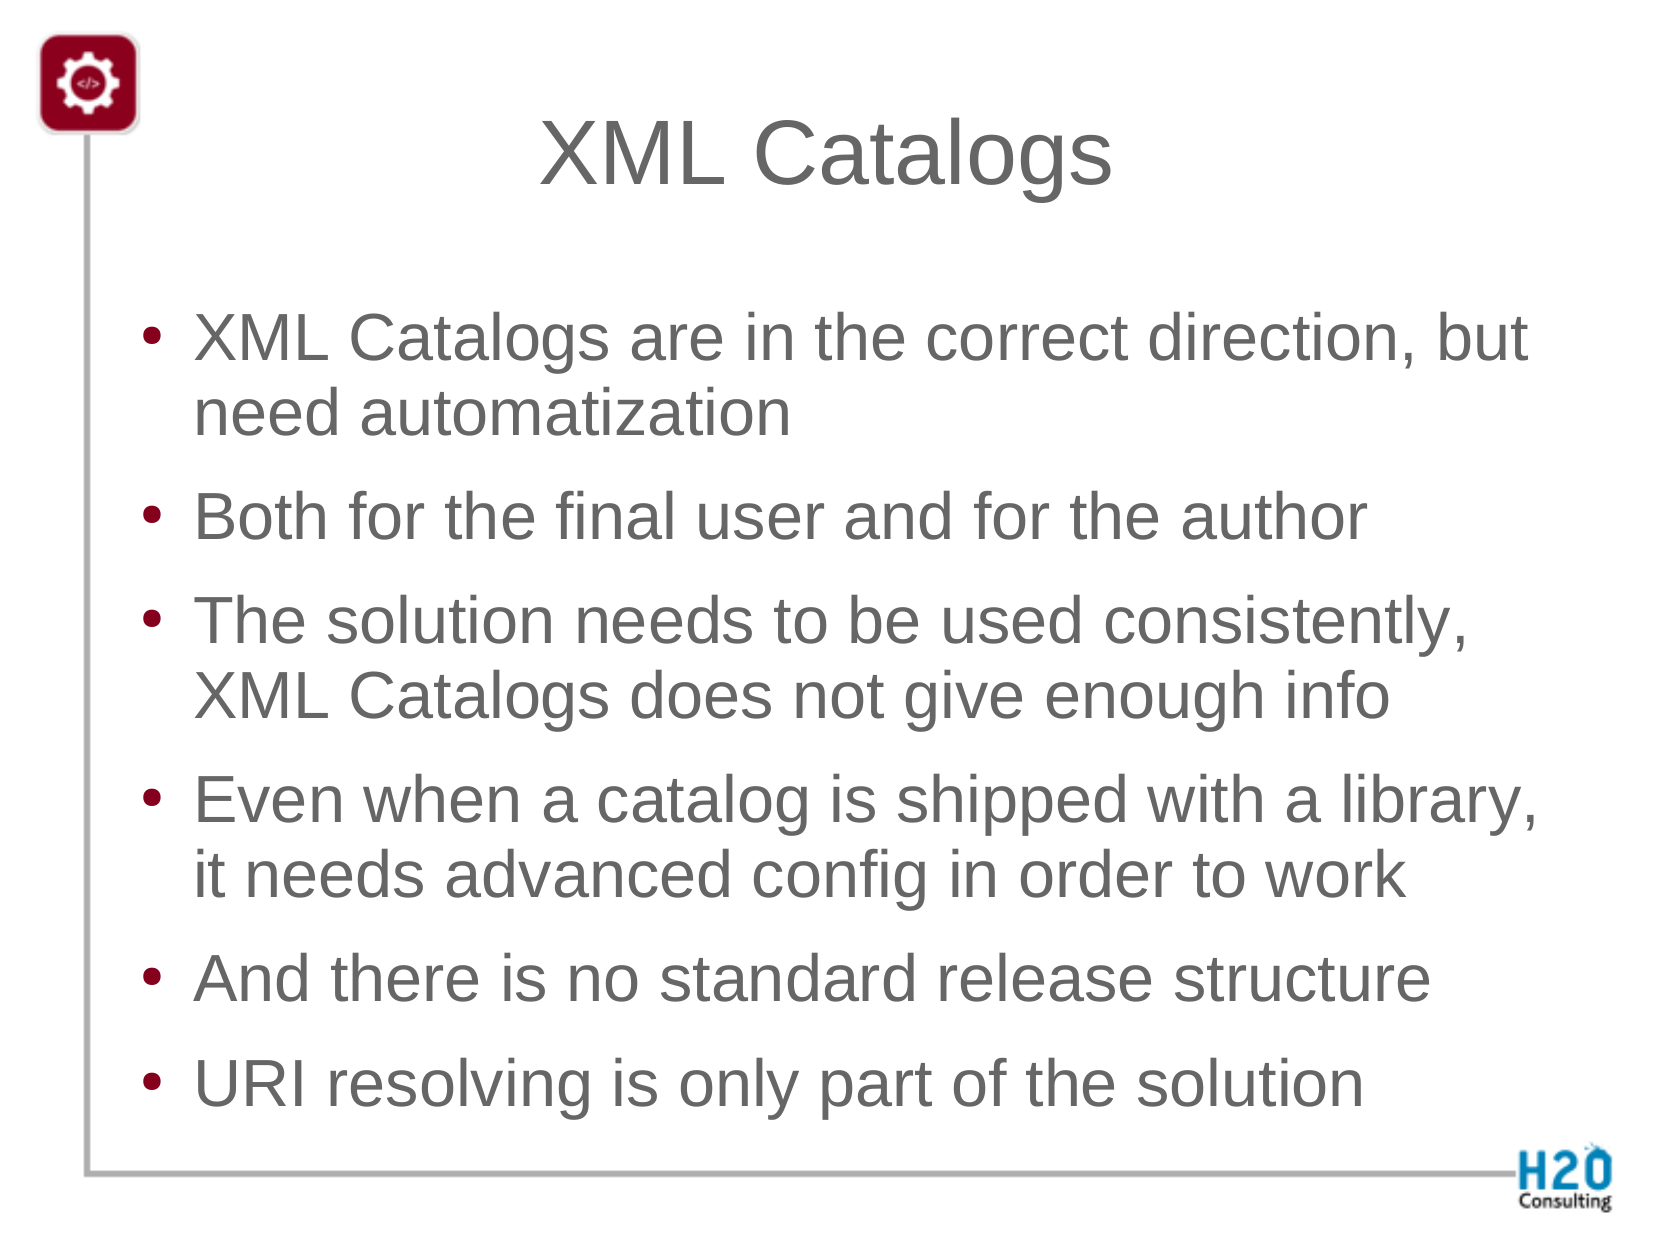

# XML Catalogs
XML Catalogs are in the correct direction, but need automatization
Both for the final user and for the author
The solution needs to be used consistently, XML Catalogs does not give enough info
Even when a catalog is shipped with a library, it needs advanced config in order to work
And there is no standard release structure
URI resolving is only part of the solution